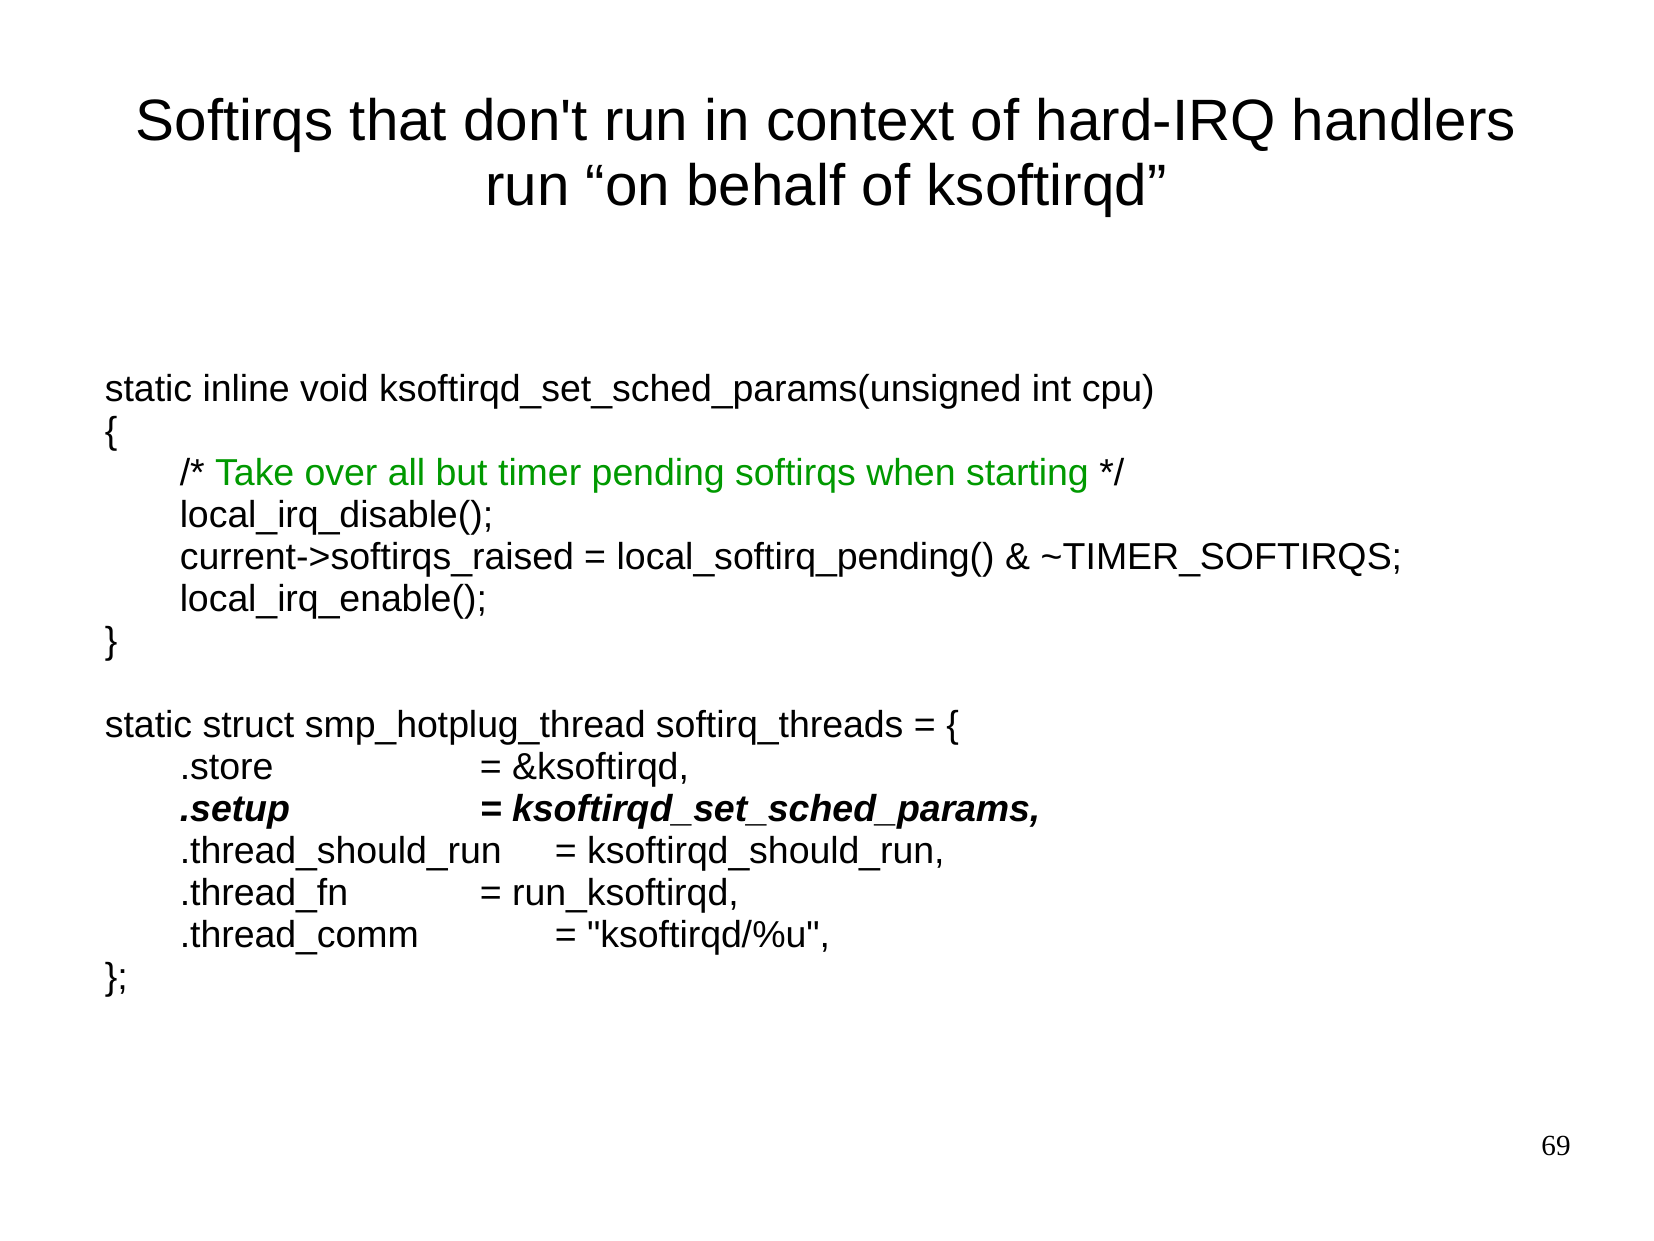

# Softirqs that don't run in context of hard-IRQ handlers run “on behalf of ksoftirqd”
static inline void ksoftirqd_set_sched_params(unsigned int cpu)
{
	/* Take over all but timer pending softirqs when starting */
	local_irq_disable();
	current->softirqs_raised = local_softirq_pending() & ~TIMER_SOFTIRQS;
	local_irq_enable();
}
static struct smp_hotplug_thread softirq_threads = {
	.store			= &ksoftirqd,
	.setup			= ksoftirqd_set_sched_params,
	.thread_should_run	= ksoftirqd_should_run,
	.thread_fn		= run_ksoftirqd,
	.thread_comm		= "ksoftirqd/%u",
};
69